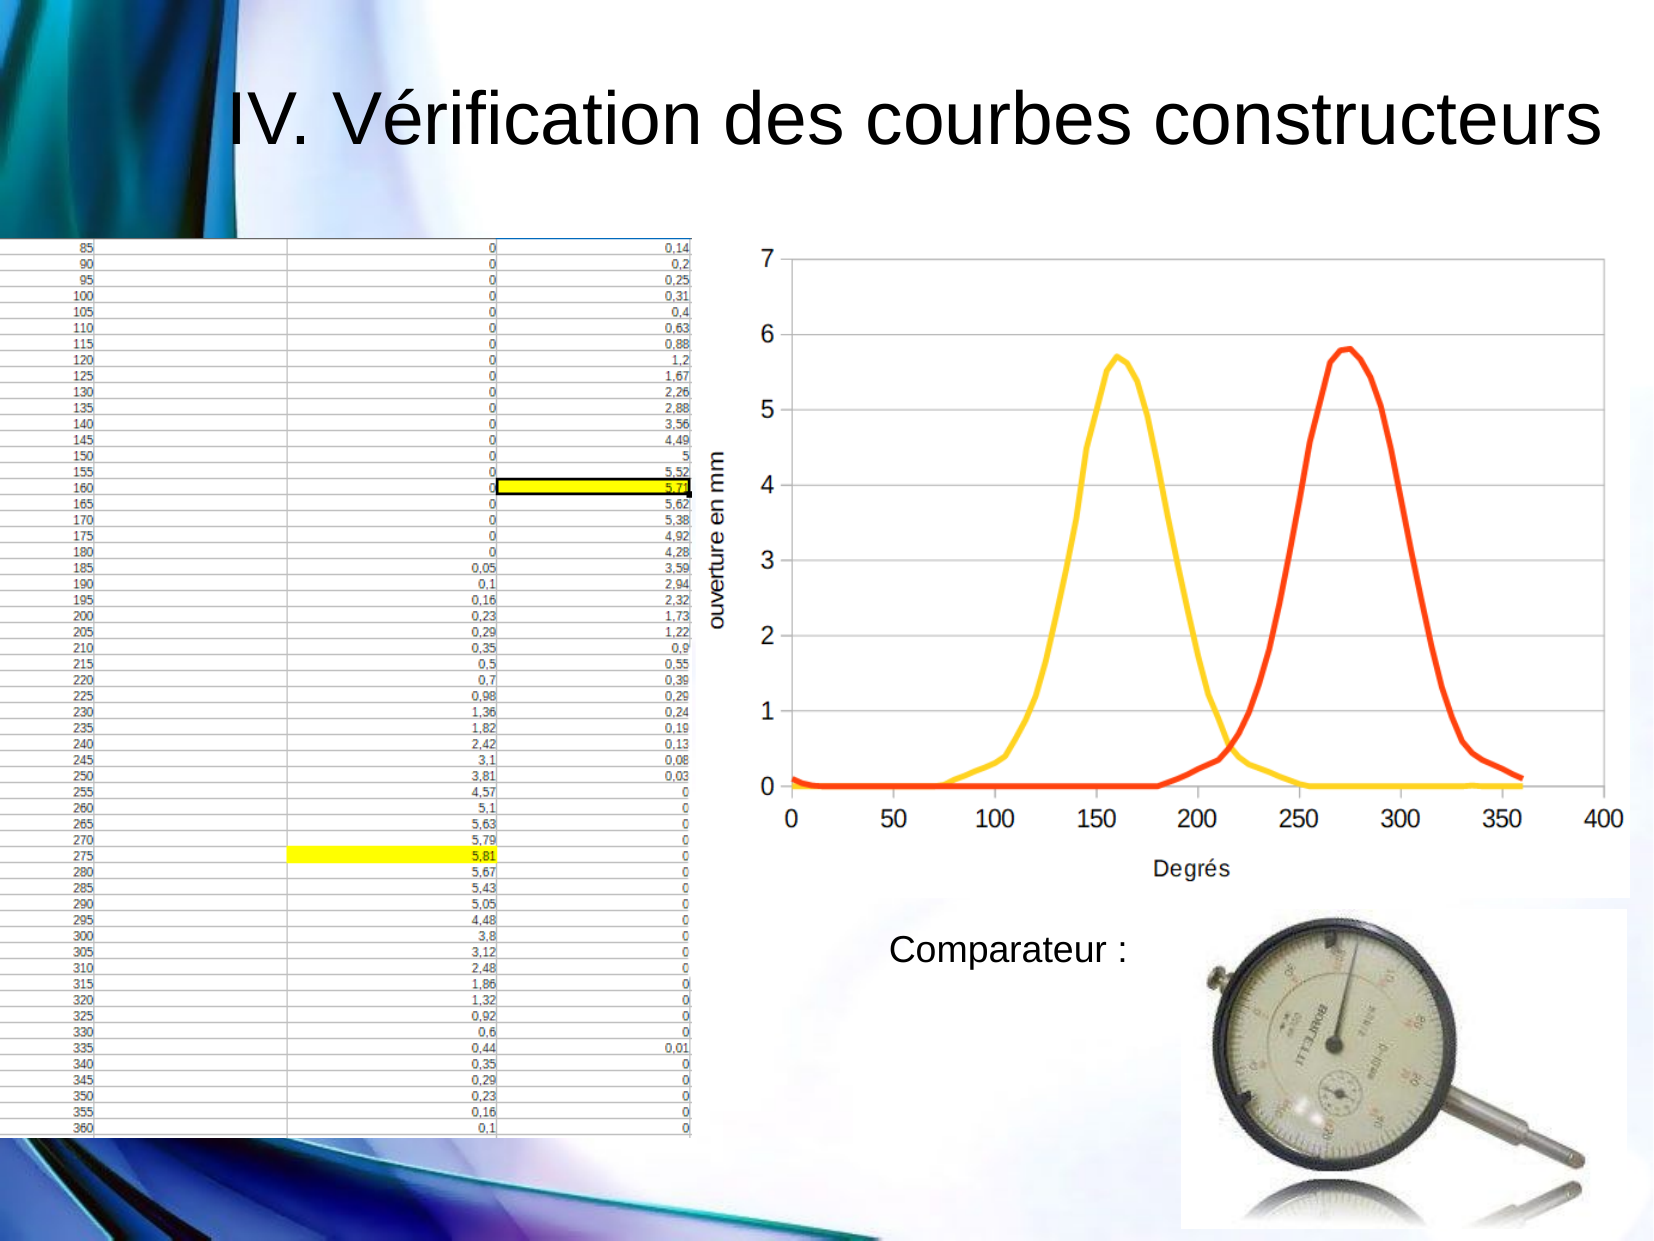

# IV. Vérification des courbes constructeurs
Comparateur :